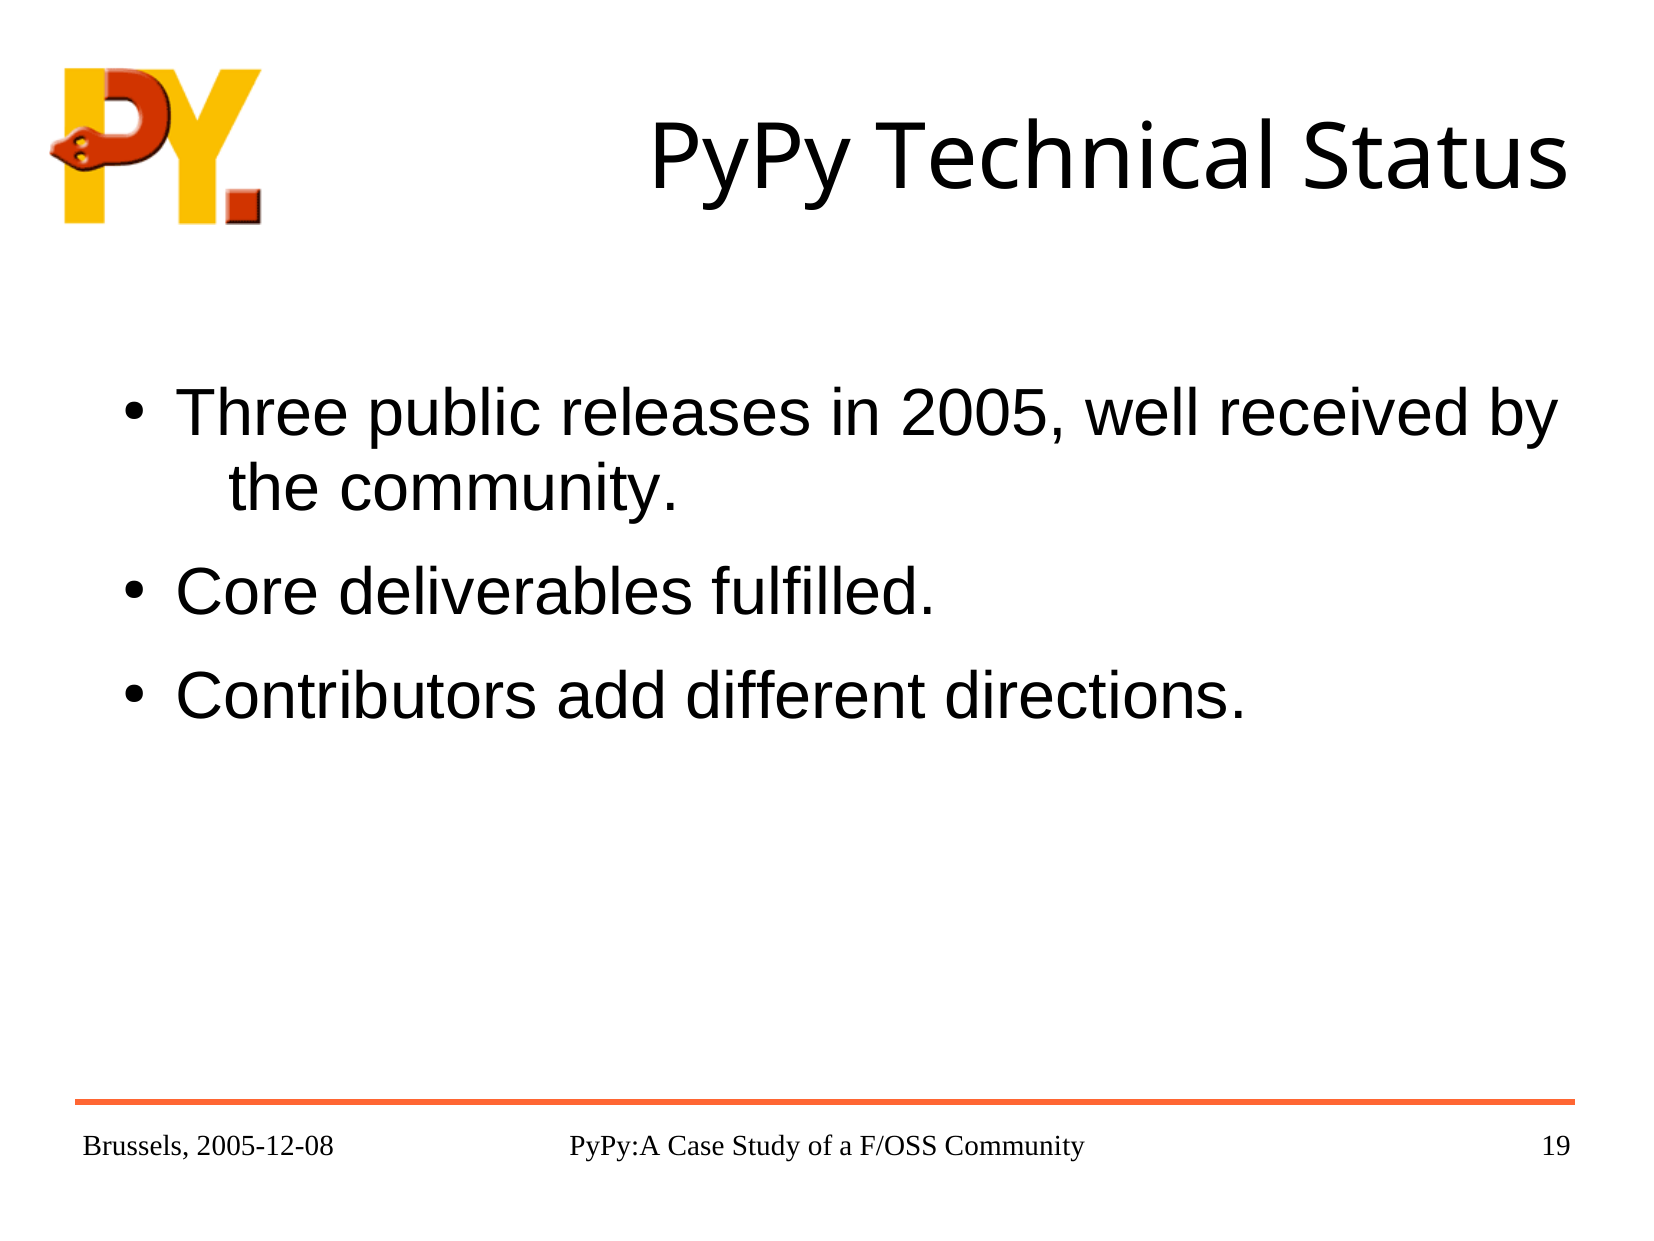

# PyPy Technical Status
Three public releases in 2005, well received by the community.
Core deliverables fulfilled.
Contributors add different directions.
Brussels, 2005-12-08
PyPy: A Case Study of a F/OSS Community
19